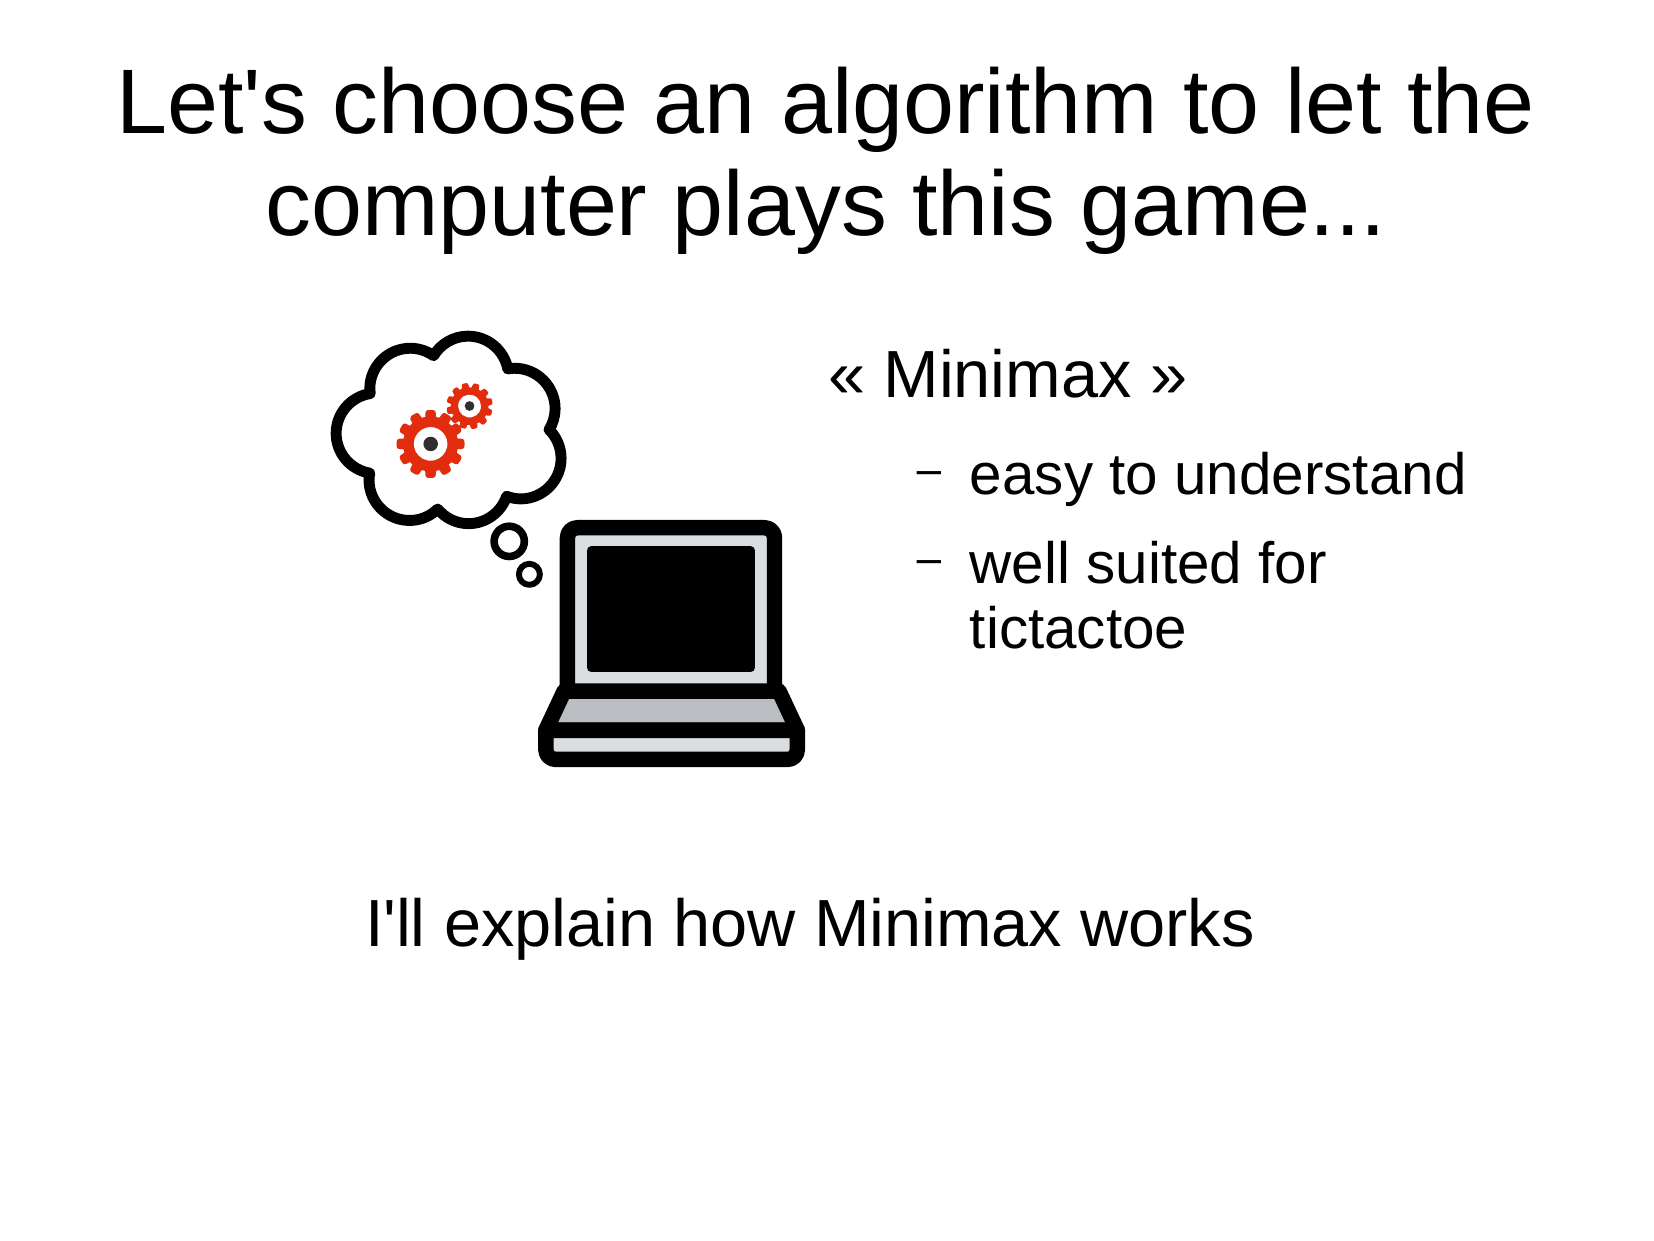

# Let's choose an algorithm to let the computer plays this game...
« Minimax »
easy to understand
well suited for tictactoe
I'll explain how Minimax works